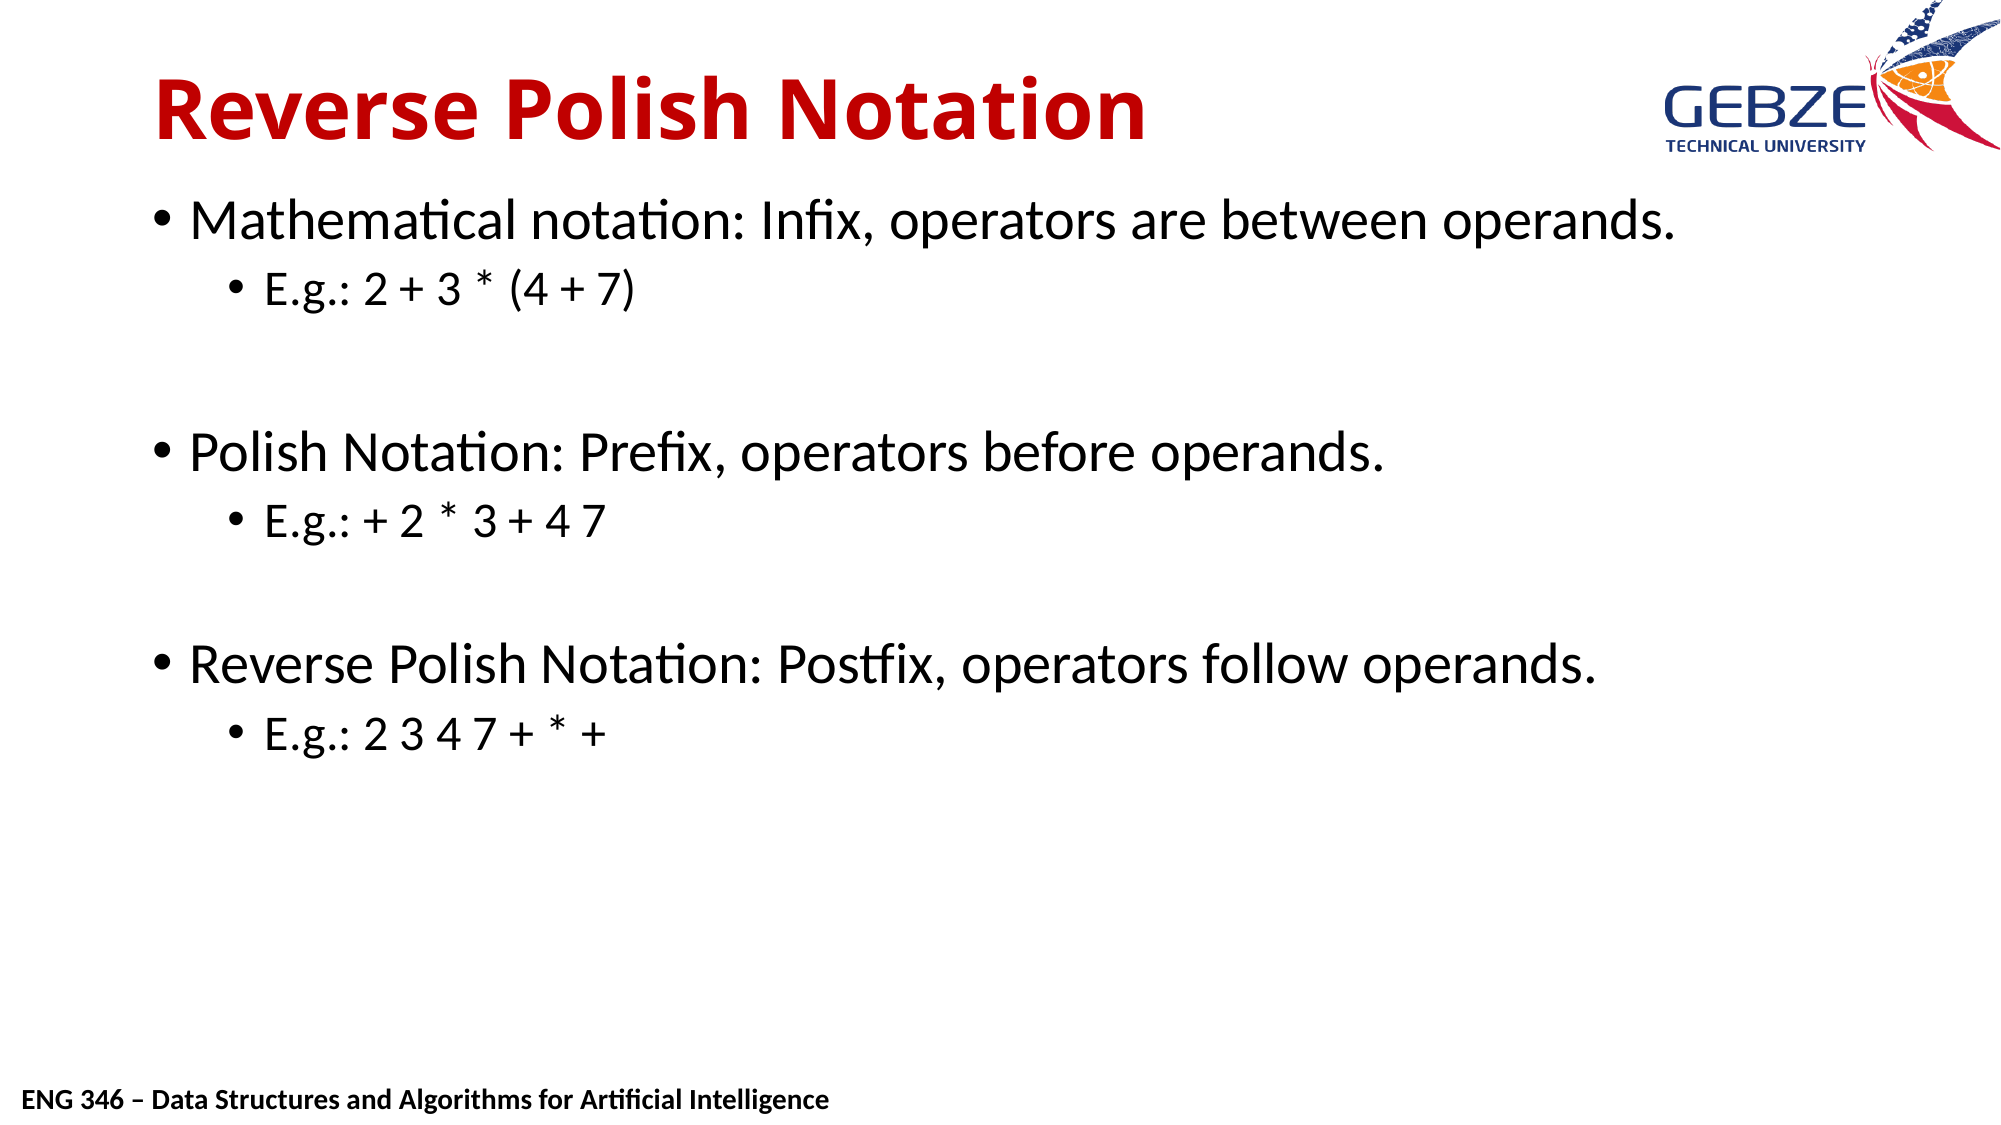

# Reverse Polish Notation
Mathematical notation: Infix, operators are between operands.
E.g.: 2 + 3 * (4 + 7)
Polish Notation: Prefix, operators before operands.
E.g.: + 2 * 3 + 4 7
Reverse Polish Notation: Postfix, operators follow operands.
E.g.: 2 3 4 7 + * +